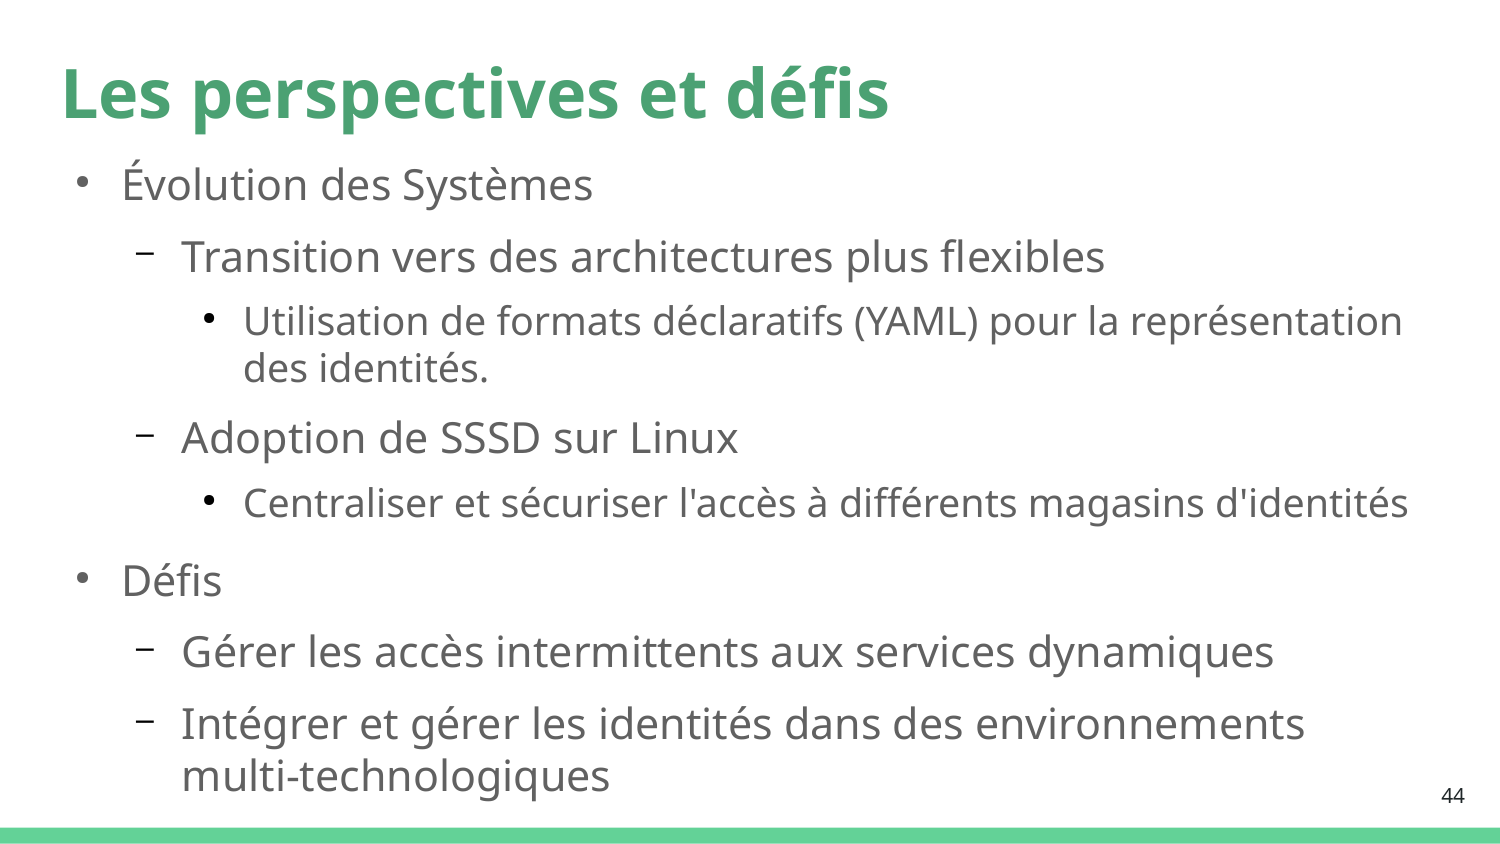

Les perspectives et défis
# Évolution des Systèmes
Transition vers des architectures plus flexibles
Utilisation de formats déclaratifs (YAML) pour la représentation des identités.
Adoption de SSSD sur Linux
Centraliser et sécuriser l'accès à différents magasins d'identités
Défis
Gérer les accès intermittents aux services dynamiques
Intégrer et gérer les identités dans des environnements multi-technologiques